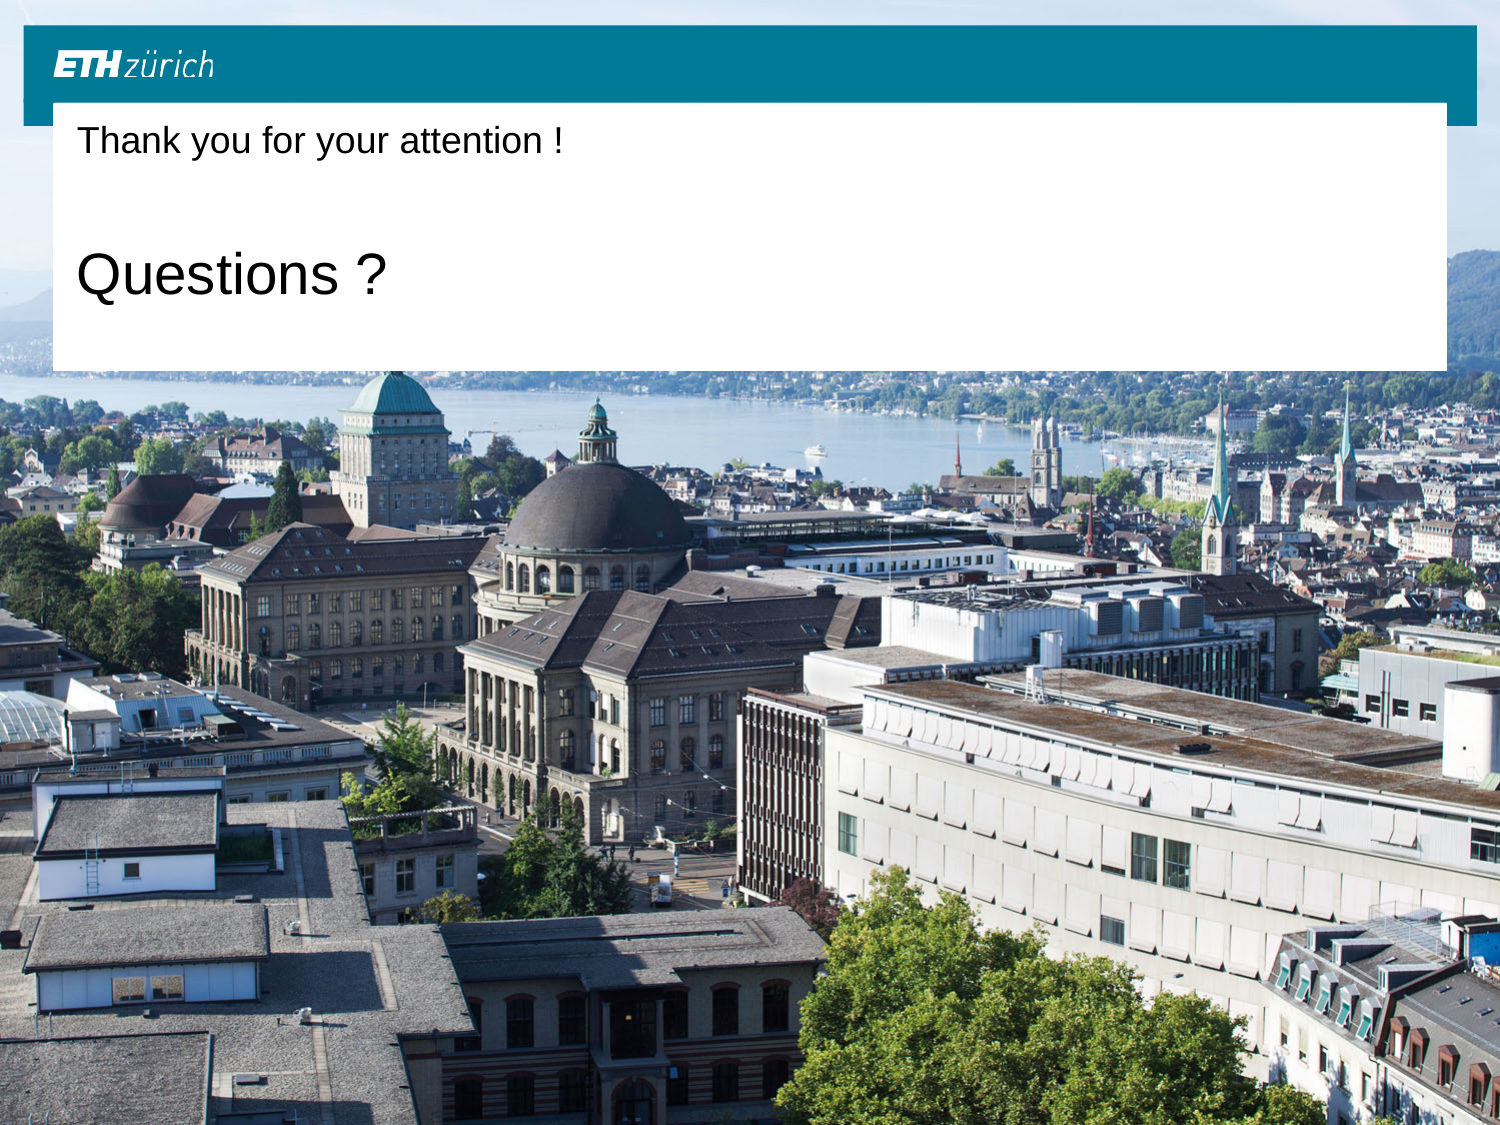

Thank you for your attention !
# Questions ?
((Name))
29